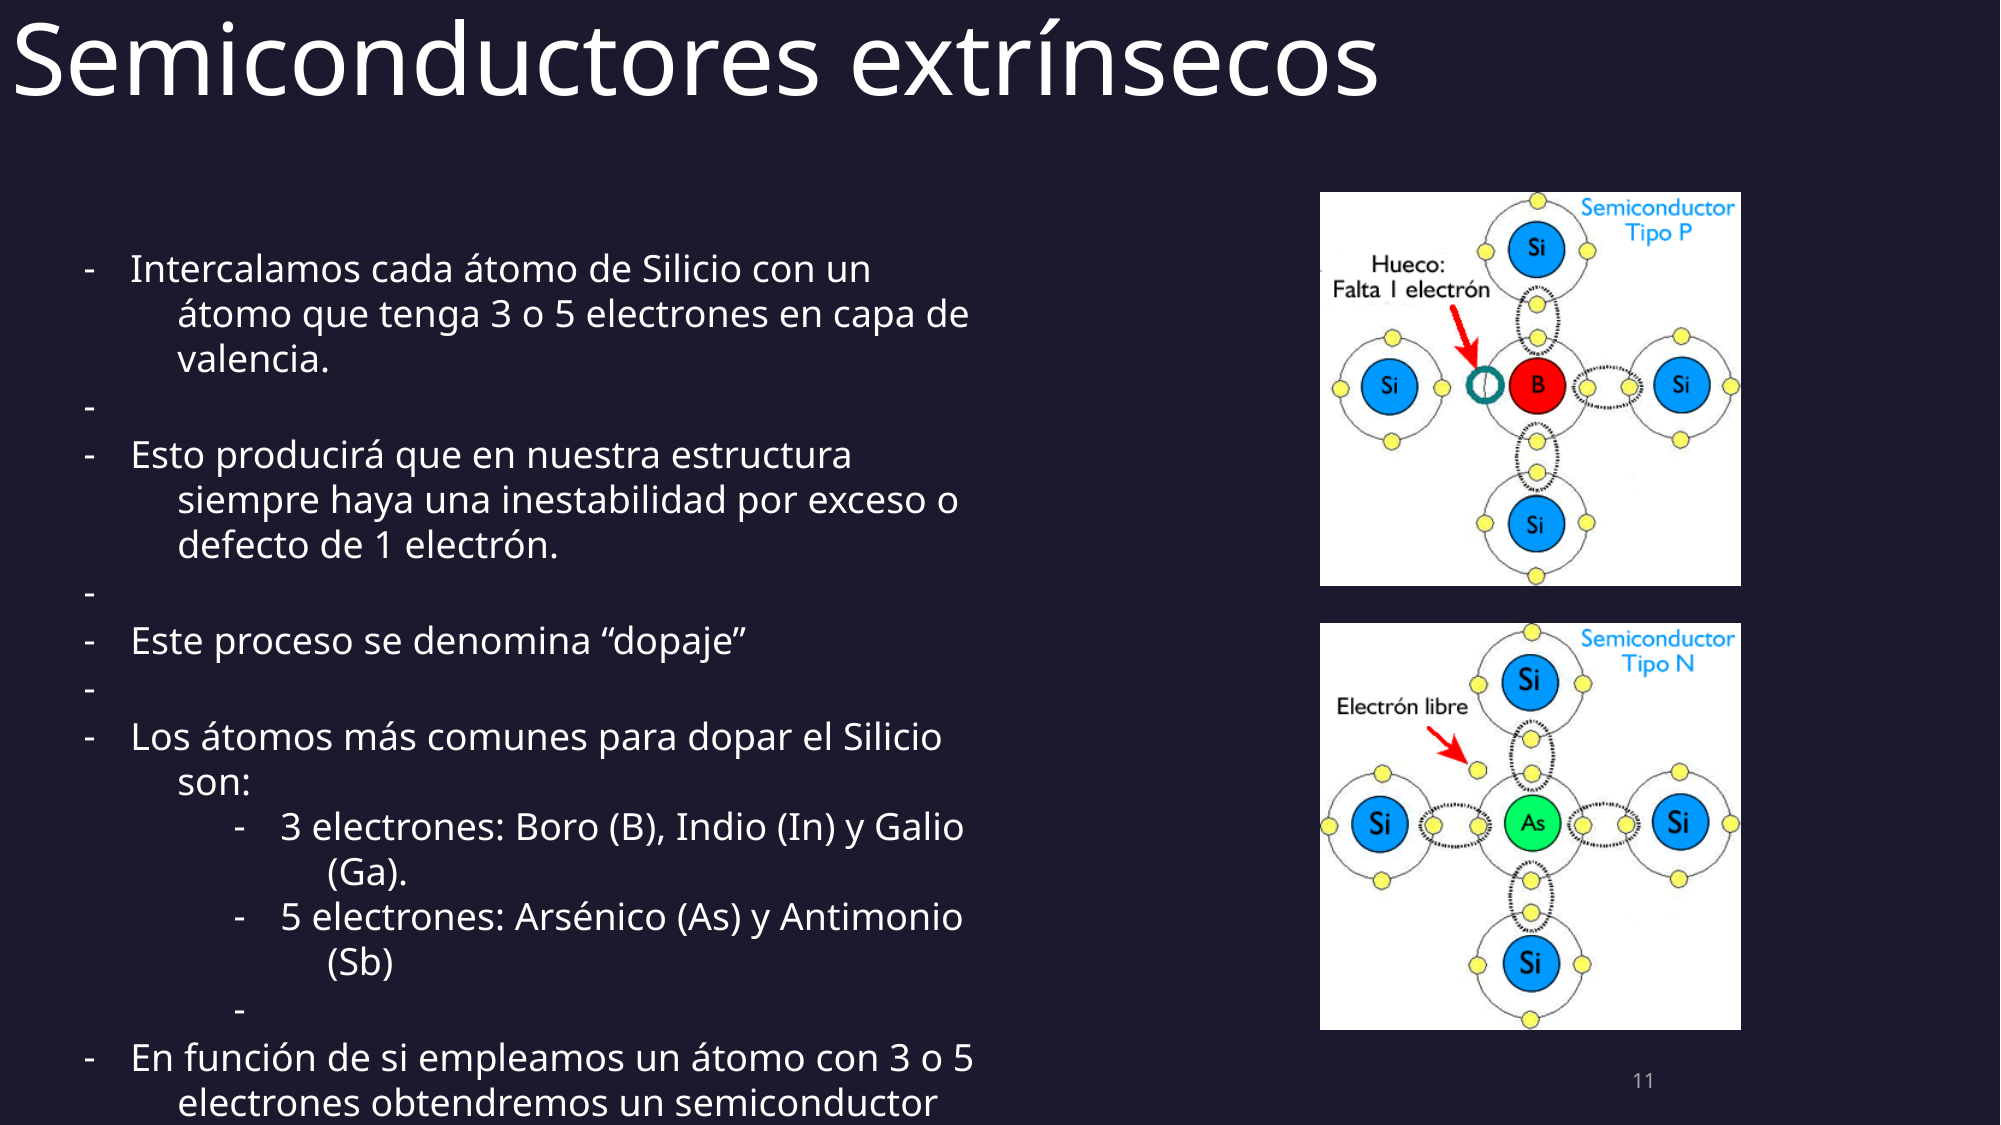

# Semiconductores extrínsecos
Intercalamos cada átomo de Silicio con un átomo que tenga 3 o 5 electrones en capa de valencia.
Esto producirá que en nuestra estructura siempre haya una inestabilidad por exceso o defecto de 1 electrón.
Este proceso se denomina “dopaje”
Los átomos más comunes para dopar el Silicio son:
3 electrones: Boro (B), Indio (In) y Galio (Ga).
5 electrones: Arsénico (As) y Antimonio (Sb)
En función de si empleamos un átomo con 3 o 5 electrones obtendremos un semiconductor con propiedades distintas (Tipo P y Tipo N)